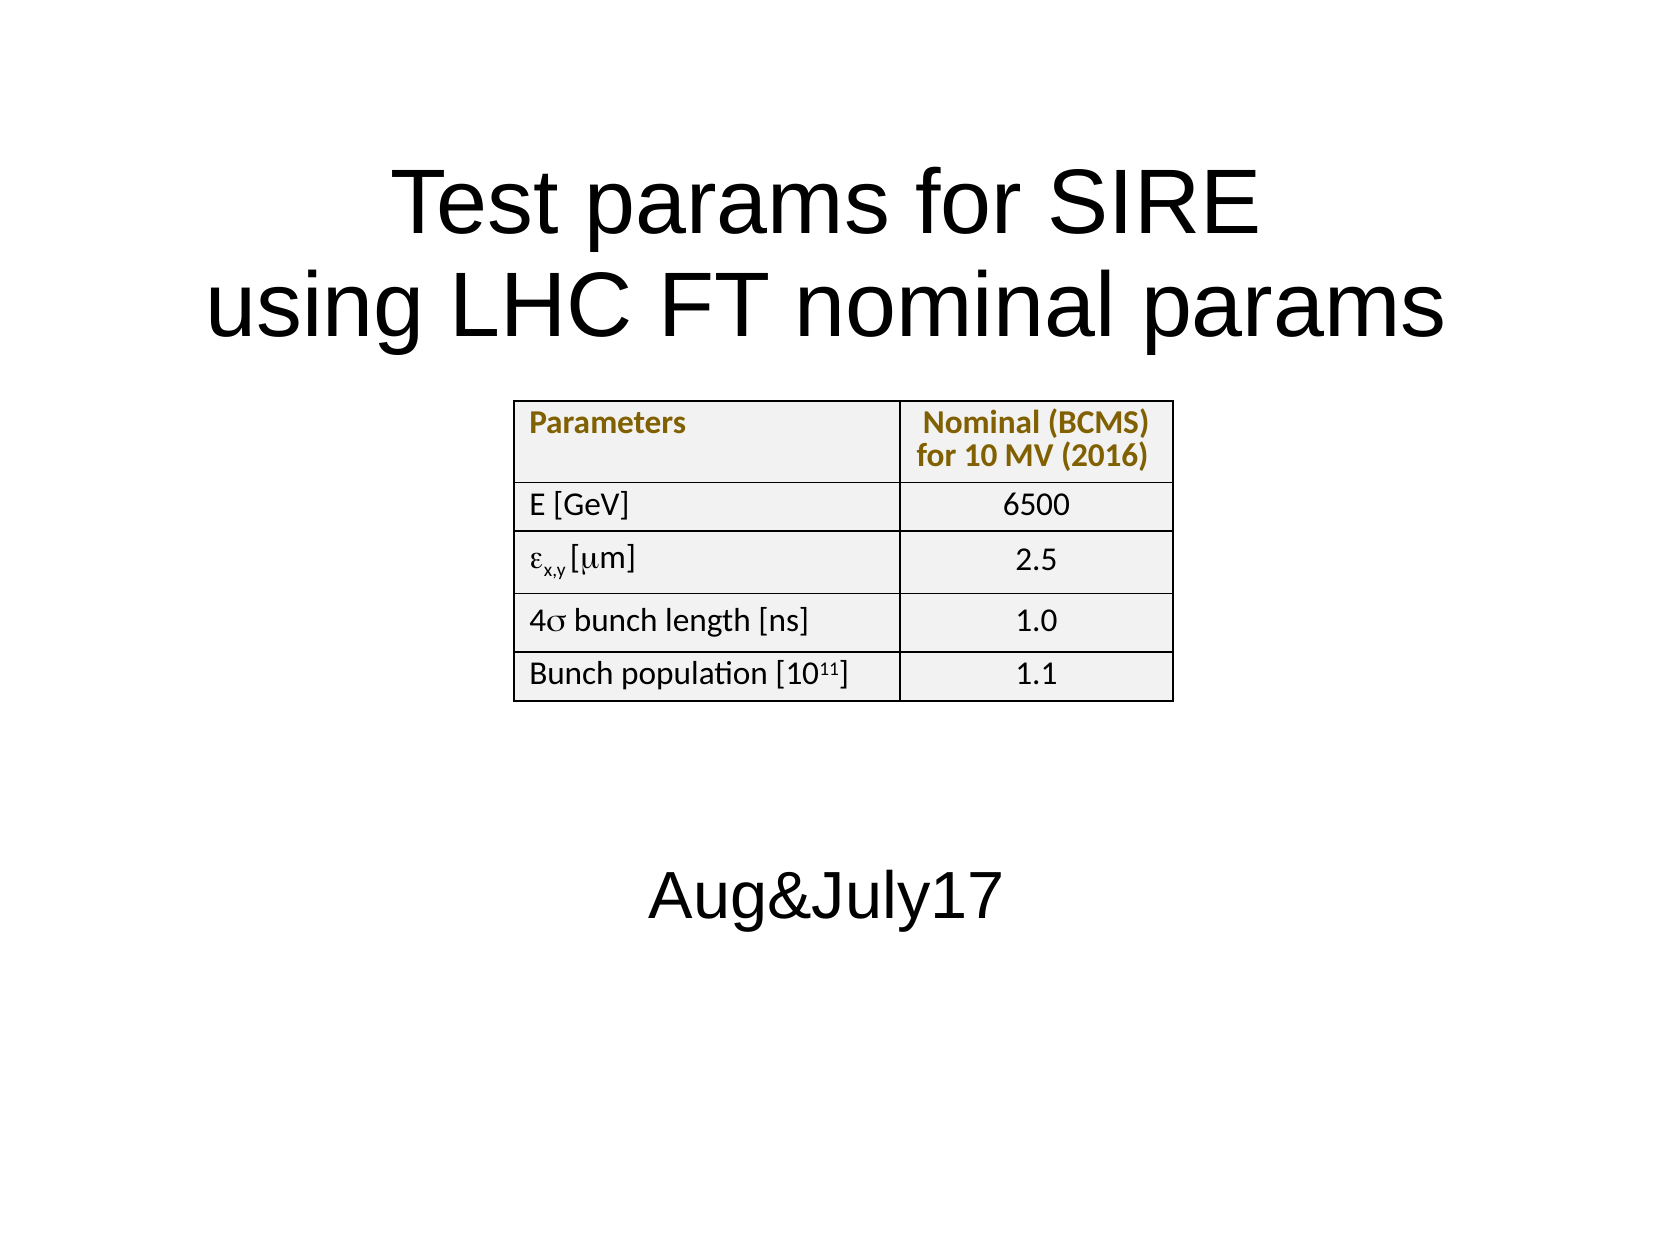

# Test params for SIRE using LHC FT nominal params
Aug&July17
| Parameters | Nominal (BCMS) for 10 MV (2016) |
| --- | --- |
| E [GeV] | 6500 |
| ex,y [mm] | 2.5 |
| 4s bunch length [ns] | 1.0 |
| Bunch population [1011] | 1.1 |